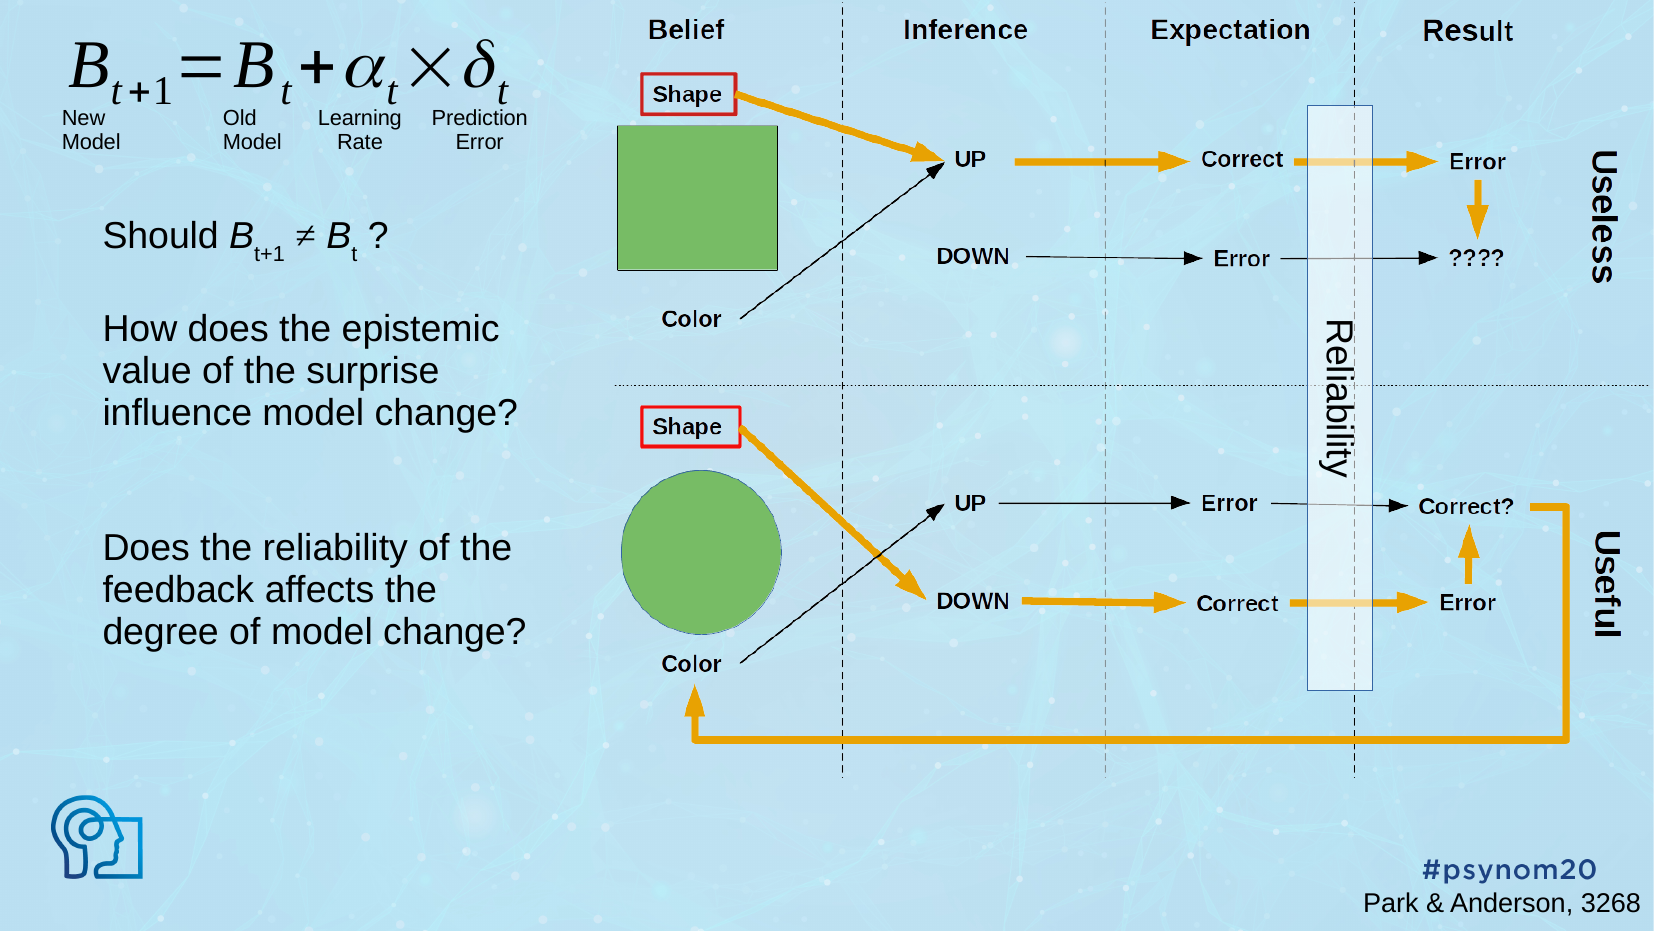

New
Model
Old
Model
Learning
Rate
Prediction
Error
Should Bt+1 ≠ Bt ?
How does the epistemic value of the surprise influence model change?
Reliability
Does the reliability of the feedback affects the degree of model change?
Park & Anderson, 3268